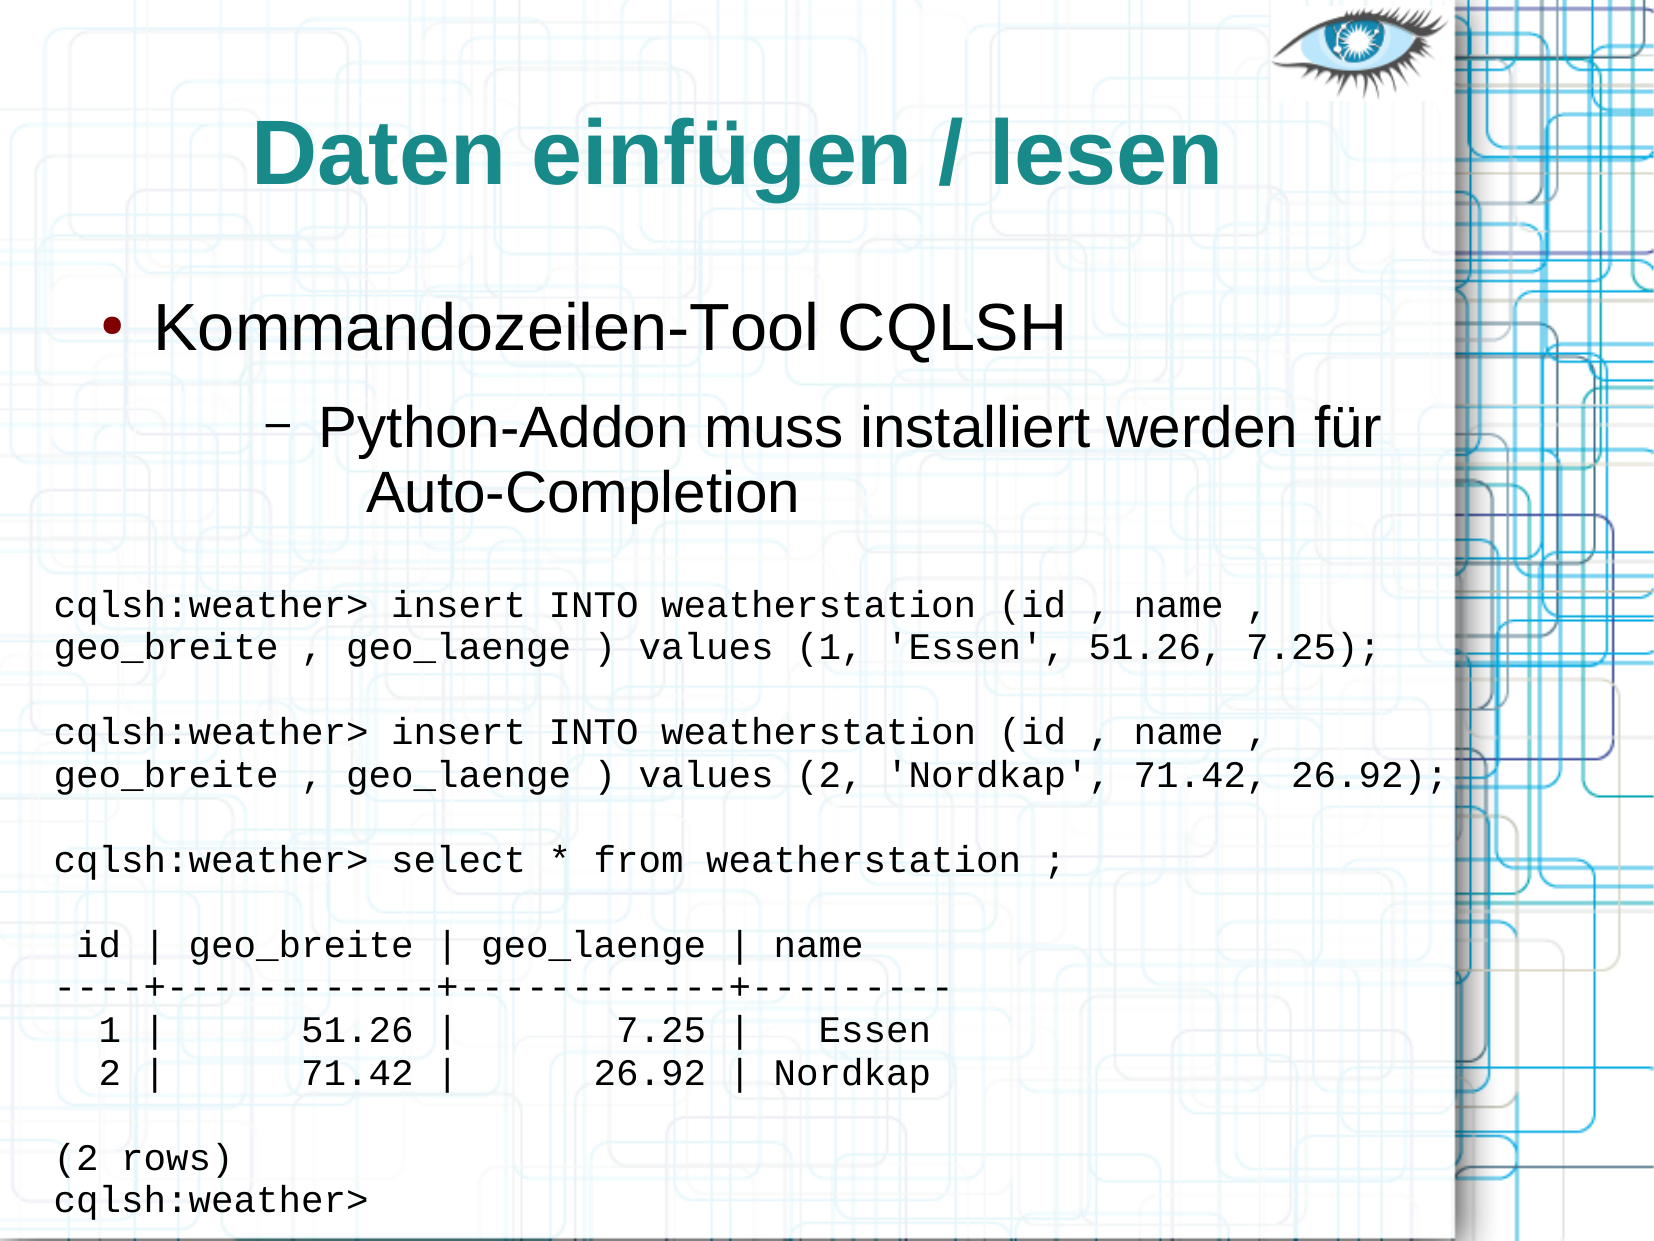

# Daten einfügen / lesen
Kommandozeilen-Tool CQLSH
Python-Addon muss installiert werden für Auto-Completion
cqlsh:weather> insert INTO weatherstation (id , name ,
geo_breite , geo_laenge ) values (1, 'Essen', 51.26, 7.25);
cqlsh:weather> insert INTO weatherstation (id , name ,
geo_breite , geo_laenge ) values (2, 'Nordkap', 71.42, 26.92);
cqlsh:weather> select * from weatherstation ;
 id | geo_breite | geo_laenge | name
----+------------+------------+---------
 1 | 51.26 | 7.25 | Essen
 2 | 71.42 | 26.92 | Nordkap
(2 rows)
cqlsh:weather>